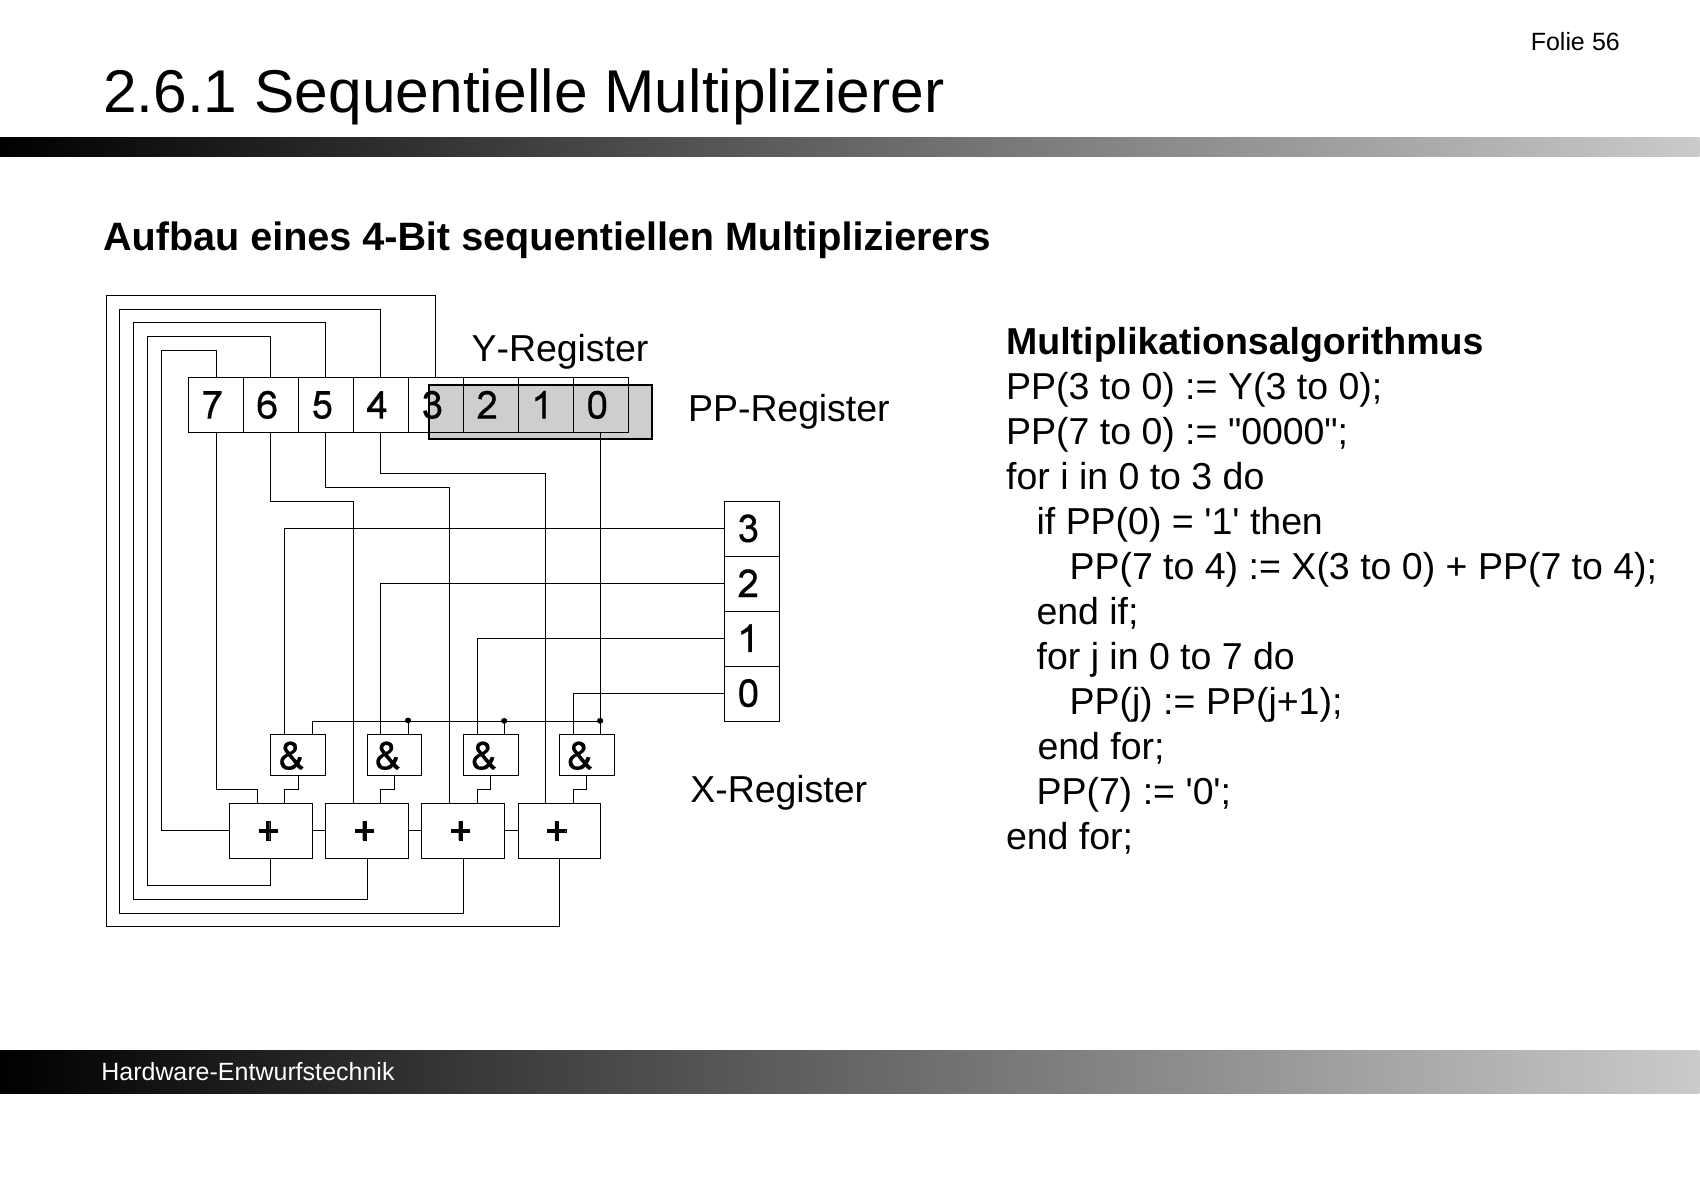

# 2.6.1 Sequentielle Multiplizierer
Aufbau eines 4-Bit sequentiellen Multiplizierers
Multiplikationsalgorithmus
PP(3 to 0) := Y(3 to 0);
PP(7 to 0) := "0000";
for i in 0 to 3 do
	if PP(0) = '1' then
		PP(7 to 4) := X(3 to 0) + PP(7 to 4);
	end if;
	for j in 0 to 7 do
		PP(j) := PP(j+1);
 end for;
	PP(7) := '0';
end for;
Y-Register
PP-Register
X-Register